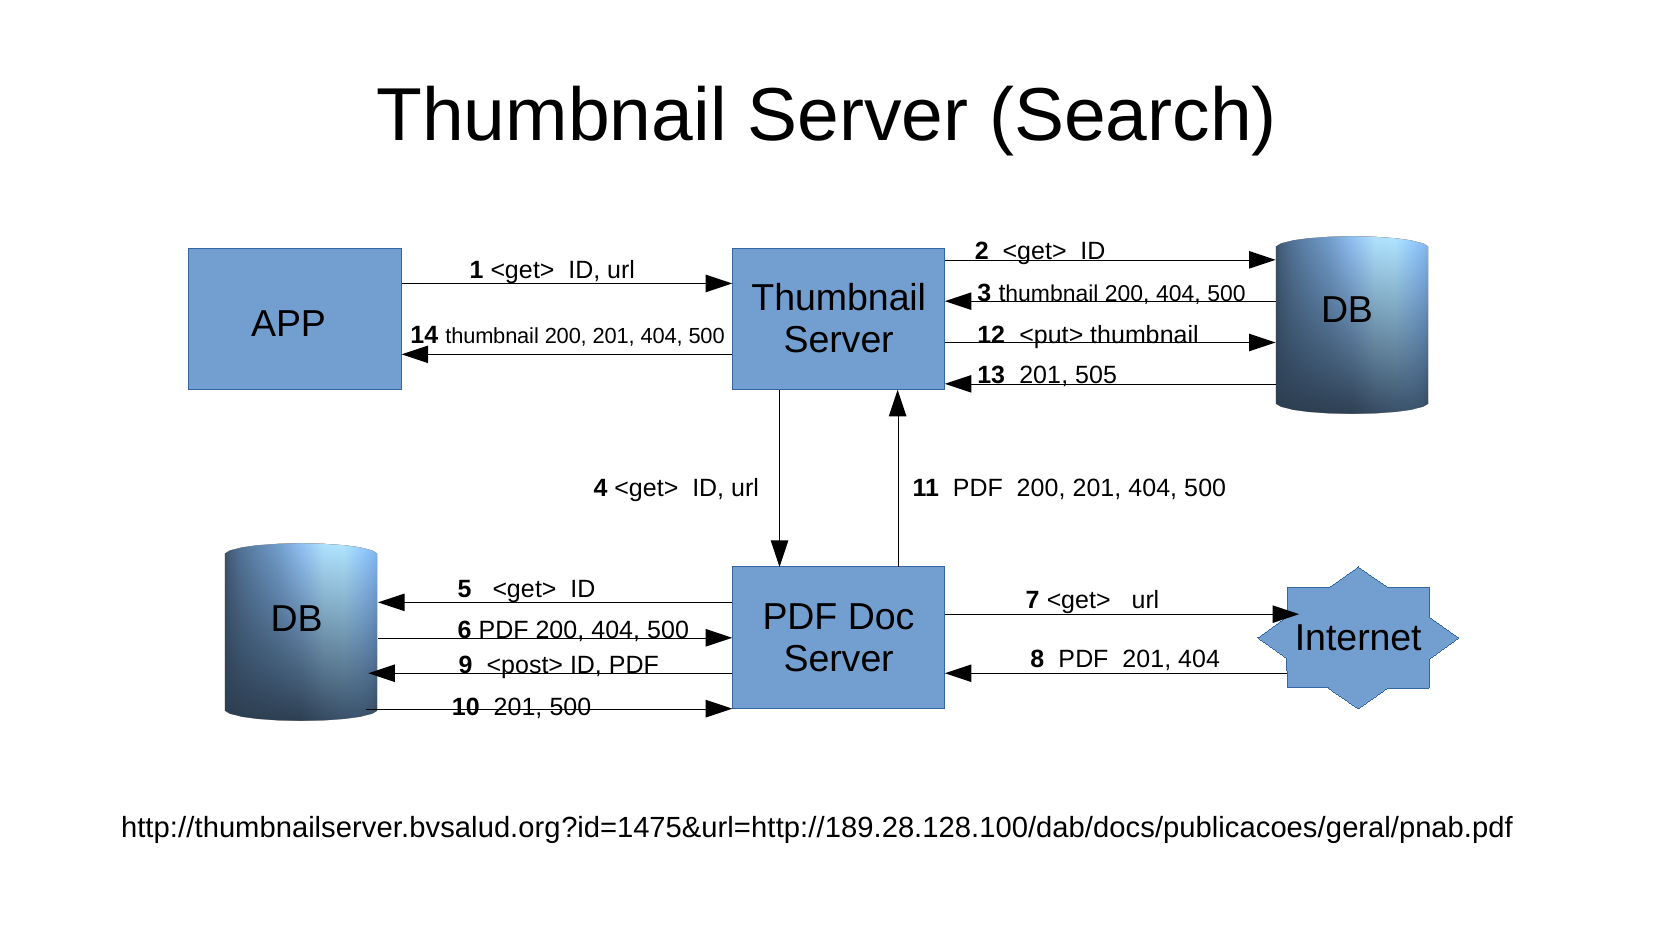

# Thumbnail Server (Search)
 2 <get> ID
1 <get> ID, url
Thumbnail
Server
3 thumbnail 200, 404, 500
 DB
APP
14 thumbnail 200, 201, 404, 500
12 <put> thumbnail
13 201, 505
4 <get> ID, url
11 PDF 200, 201, 404, 500
5 <get> ID
PDF Doc
Server
Internet
 7 <get> url
 DB
6 PDF 200, 404, 500
8 PDF 201, 404
 9 <post> ID, PDF
10 201, 500
http://thumbnailserver.bvsalud.org?id=1475&url=http://189.28.128.100/dab/docs/publicacoes/geral/pnab.pdf